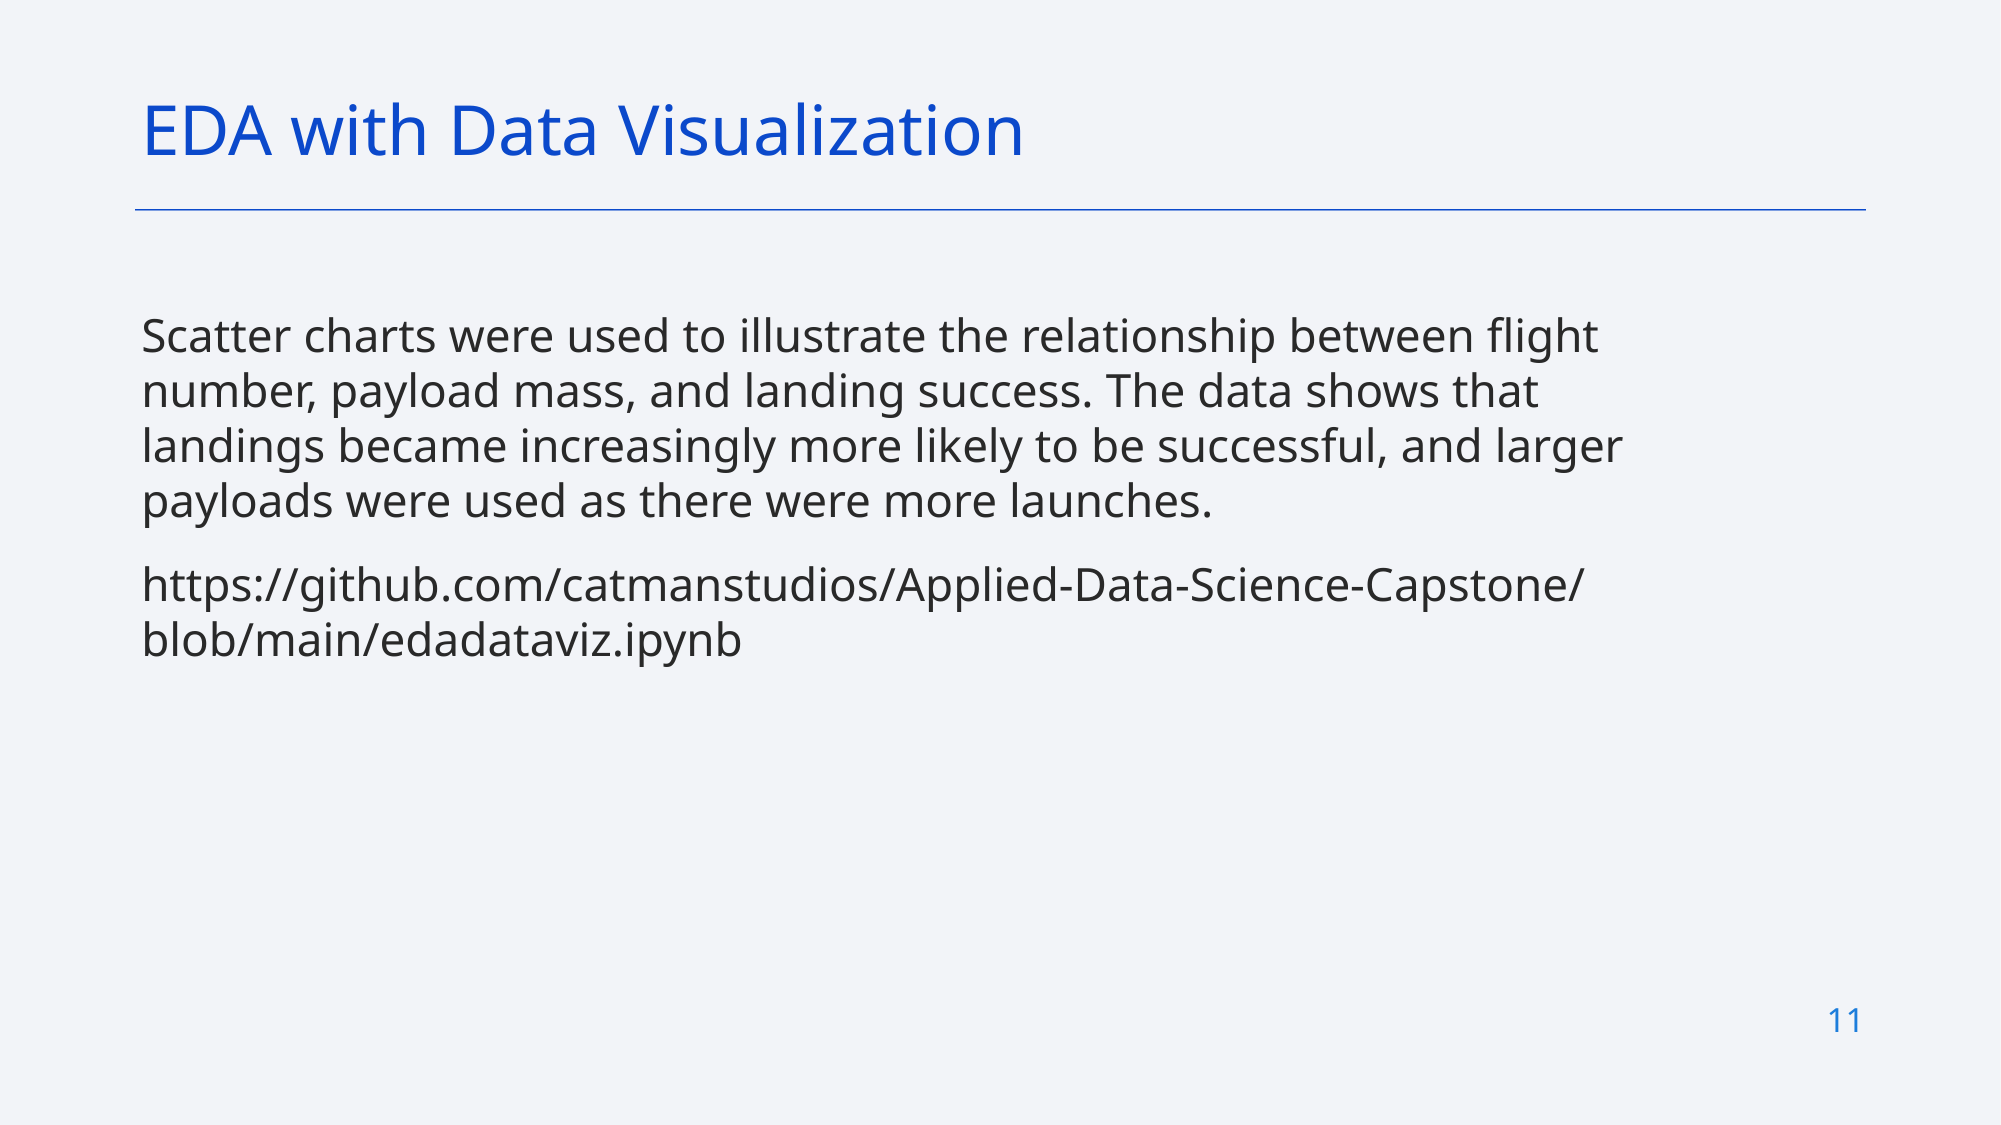

EDA with Data Visualization
# Scatter charts were used to illustrate the relationship between flight number, payload mass, and landing success. The data shows that landings became increasingly more likely to be successful, and larger payloads were used as there were more launches.
https://github.com/catmanstudios/Applied-Data-Science-Capstone/blob/main/edadataviz.ipynb
11